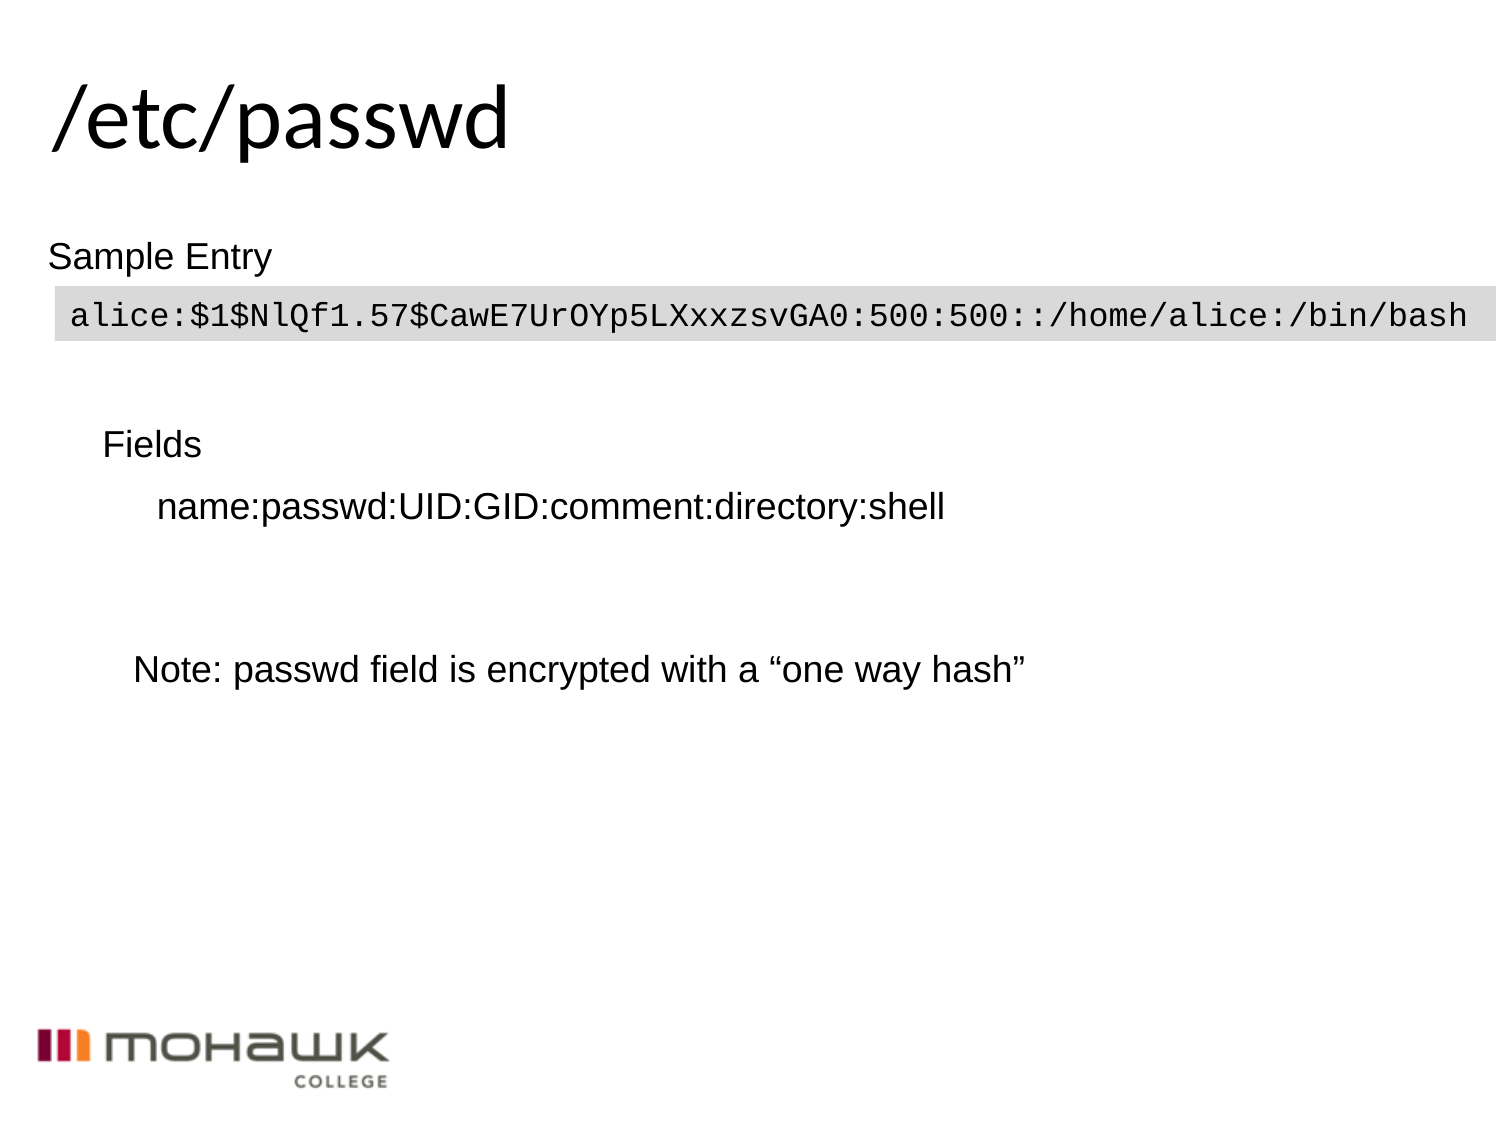

# /etc/passwd
Sample Entry
﻿﻿alice:$1$NlQf1.57$CawE7UrOYp5LXxxzsvGA0:500:500::/home/alice:/bin/bash
Fields
name:passwd:UID:GID:comment:directory:shell
Note: passwd field is encrypted with a “one way hash”